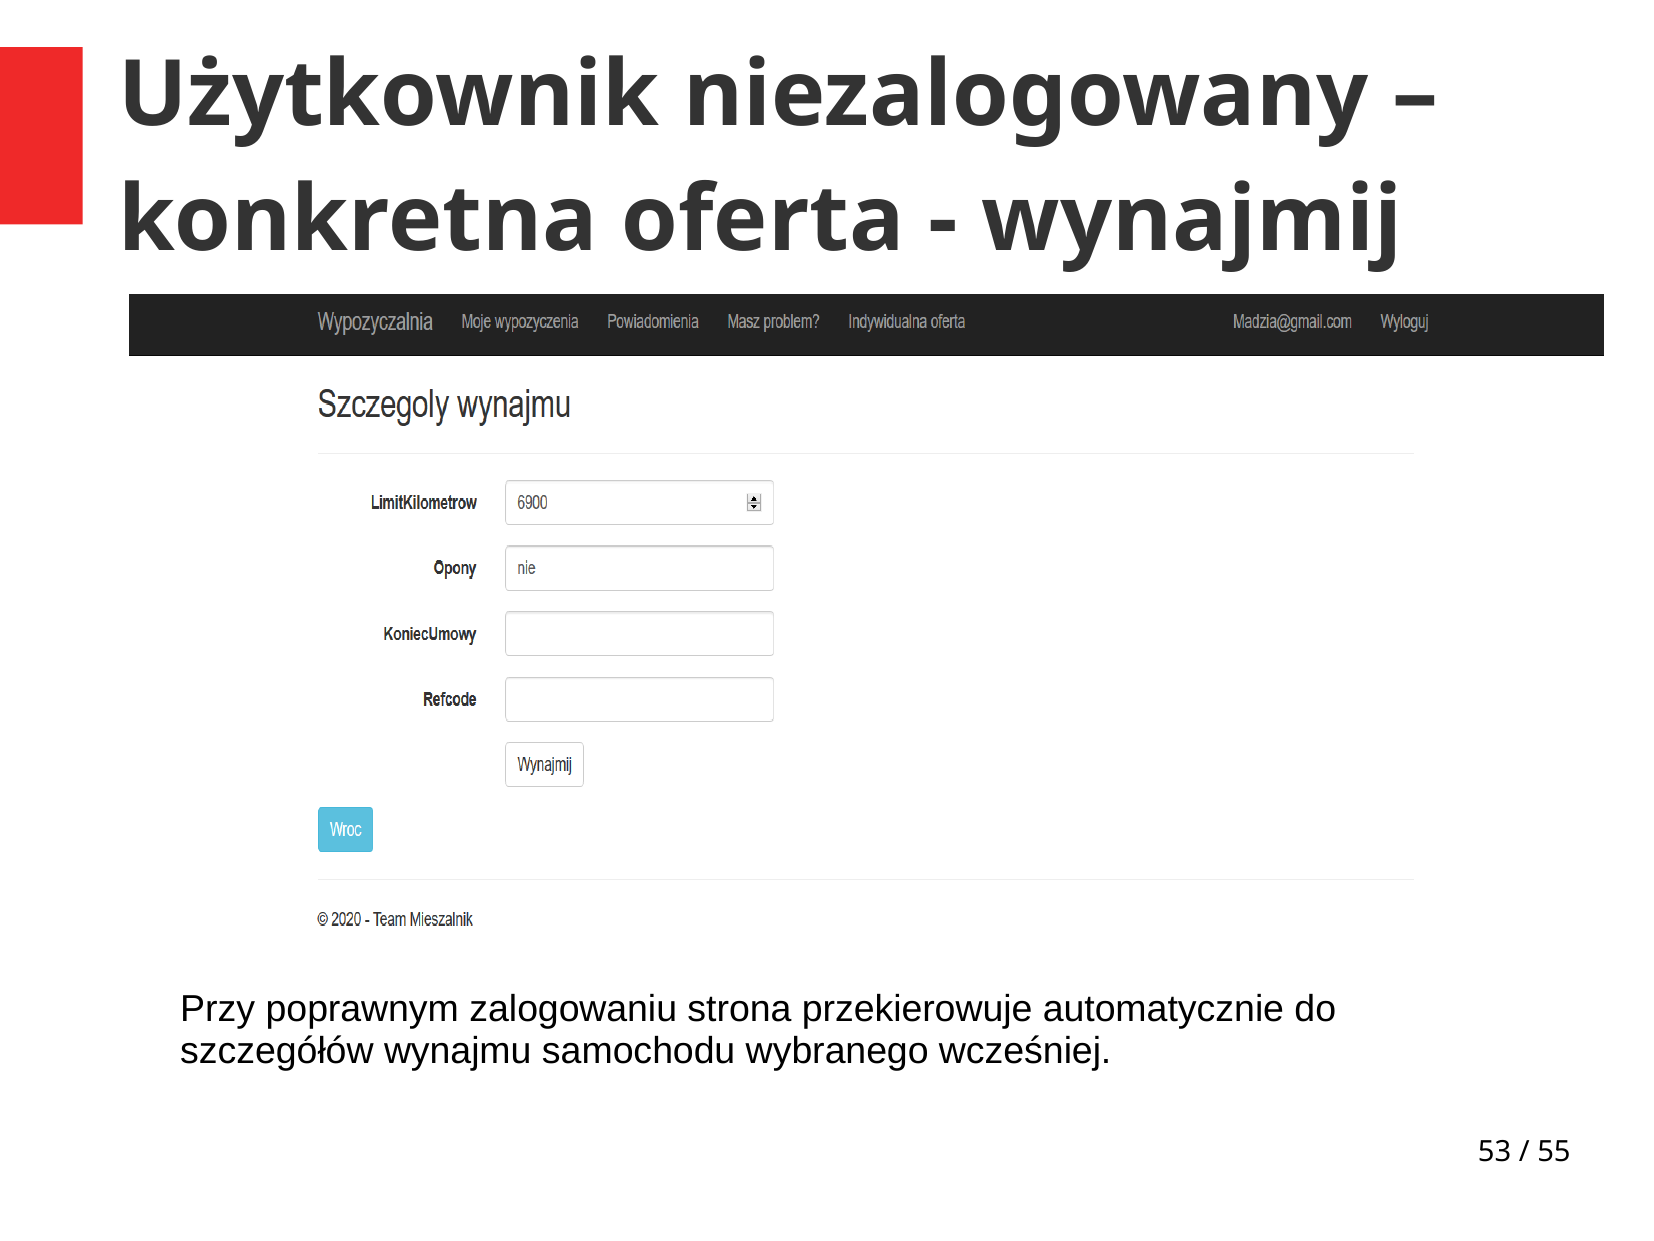

# Użytkownik niezalogowany – konkretna oferta - wynajmij
Przy poprawnym zalogowaniu strona przekierowuje automatycznie do szczegółów wynajmu samochodu wybranego wcześniej.
53